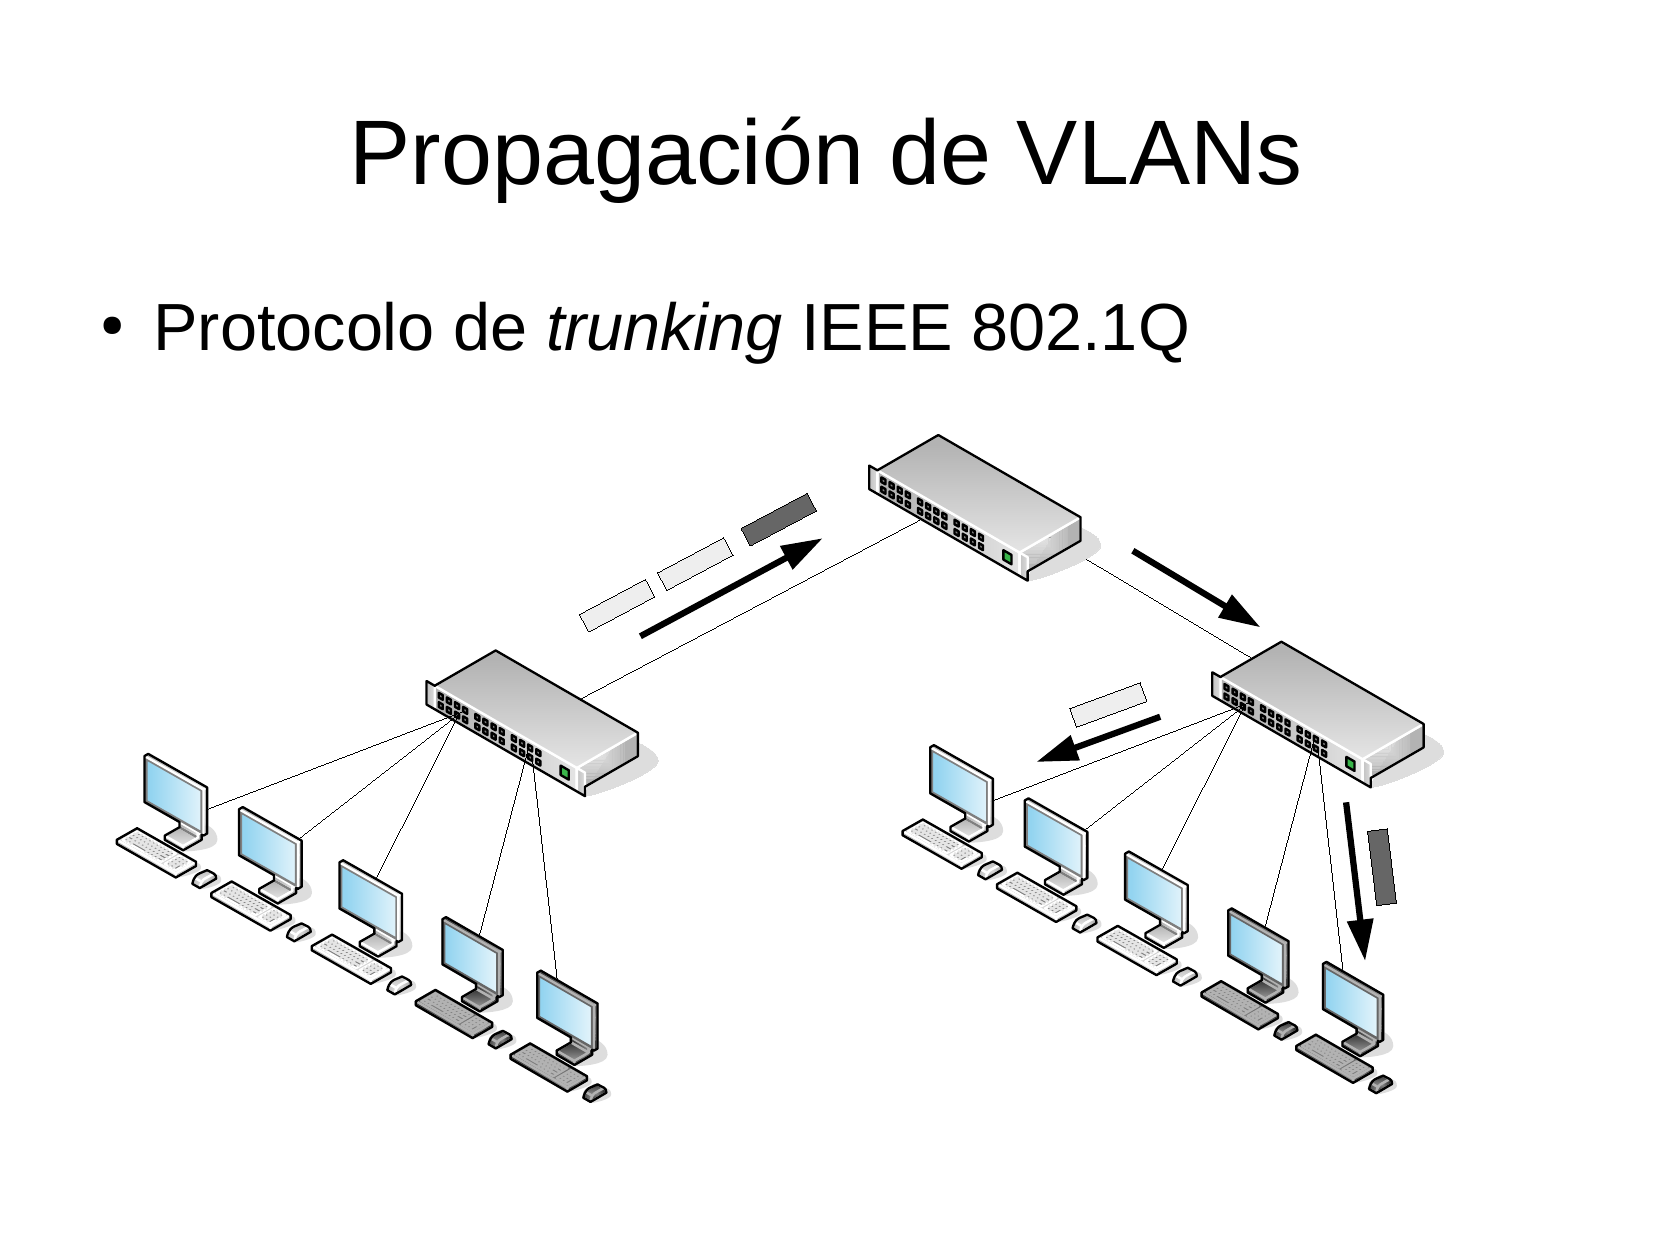

# Propagación de VLANs
Protocolo de trunking IEEE 802.1Q